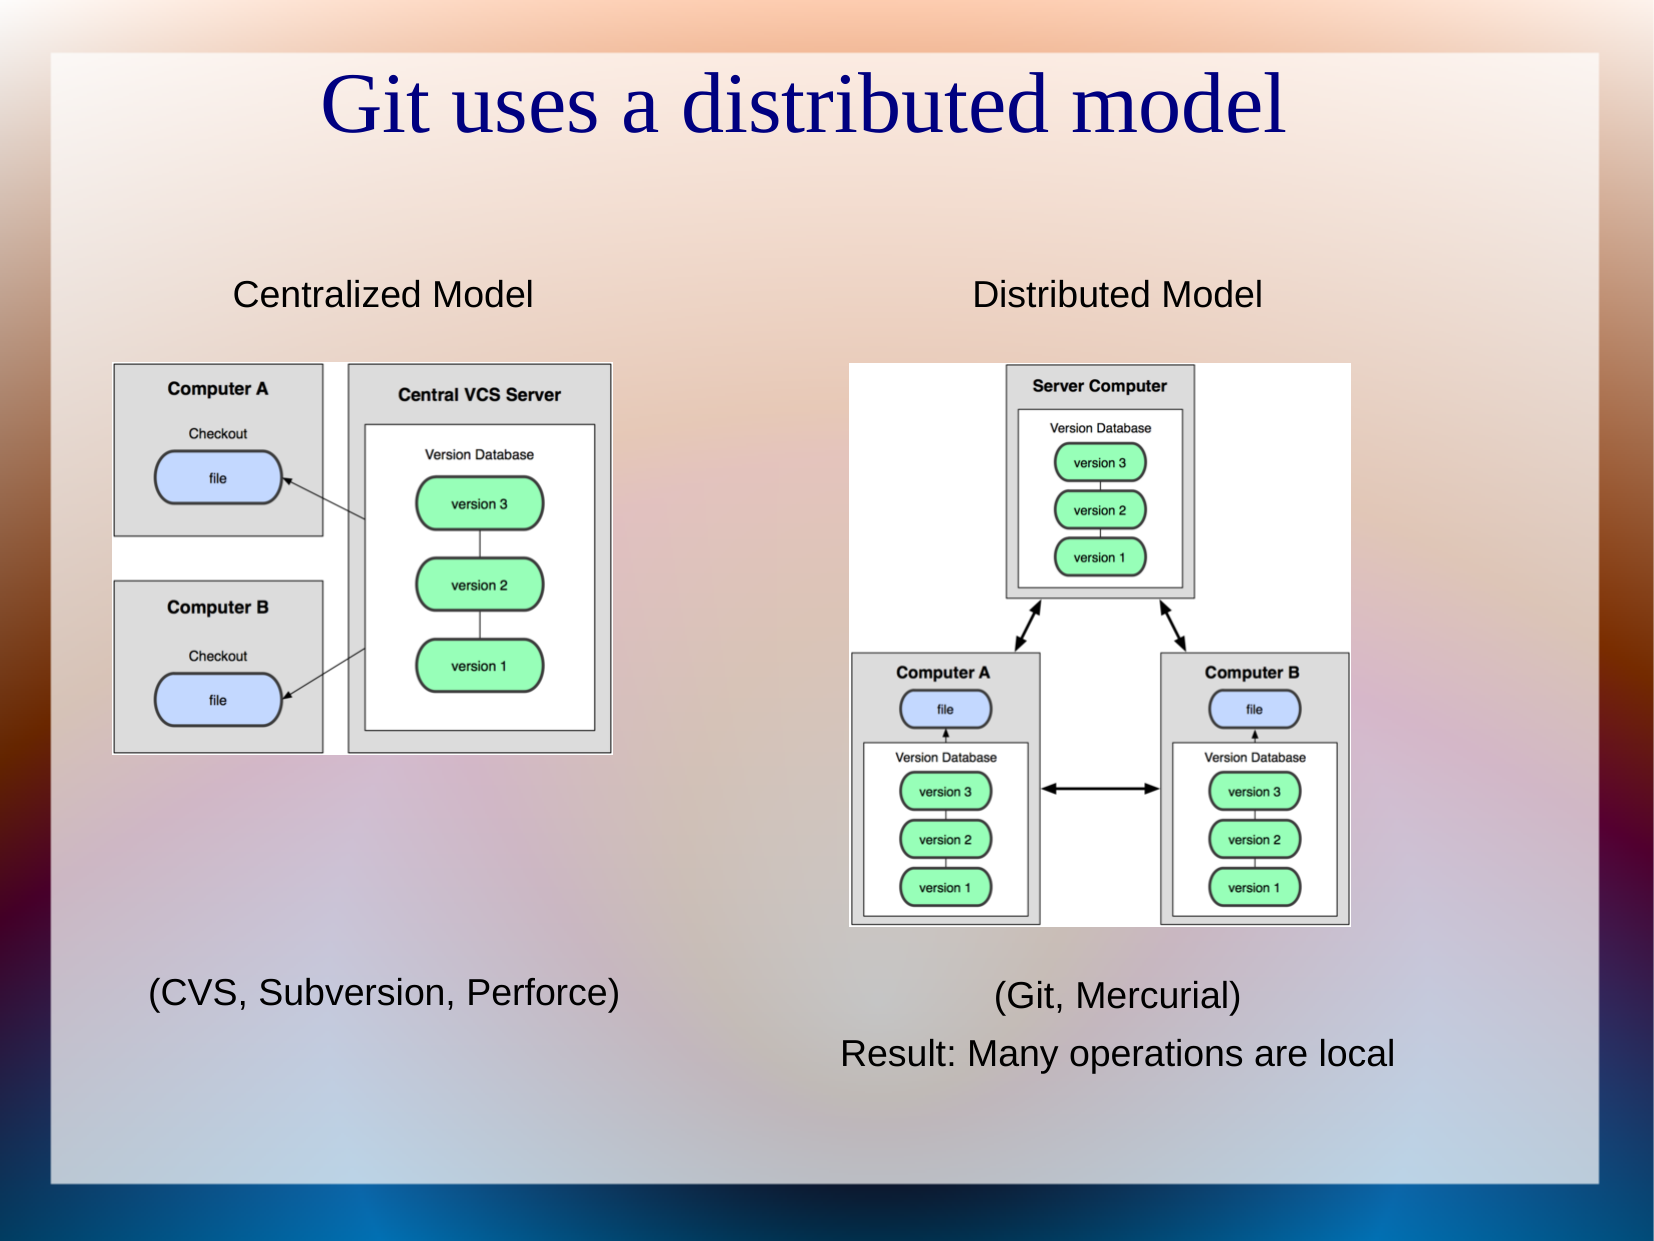

# Git uses a distributed model
Centralized Model
Distributed Model
(CVS, Subversion, Perforce)
(Git, Mercurial)
Result: Many operations are local